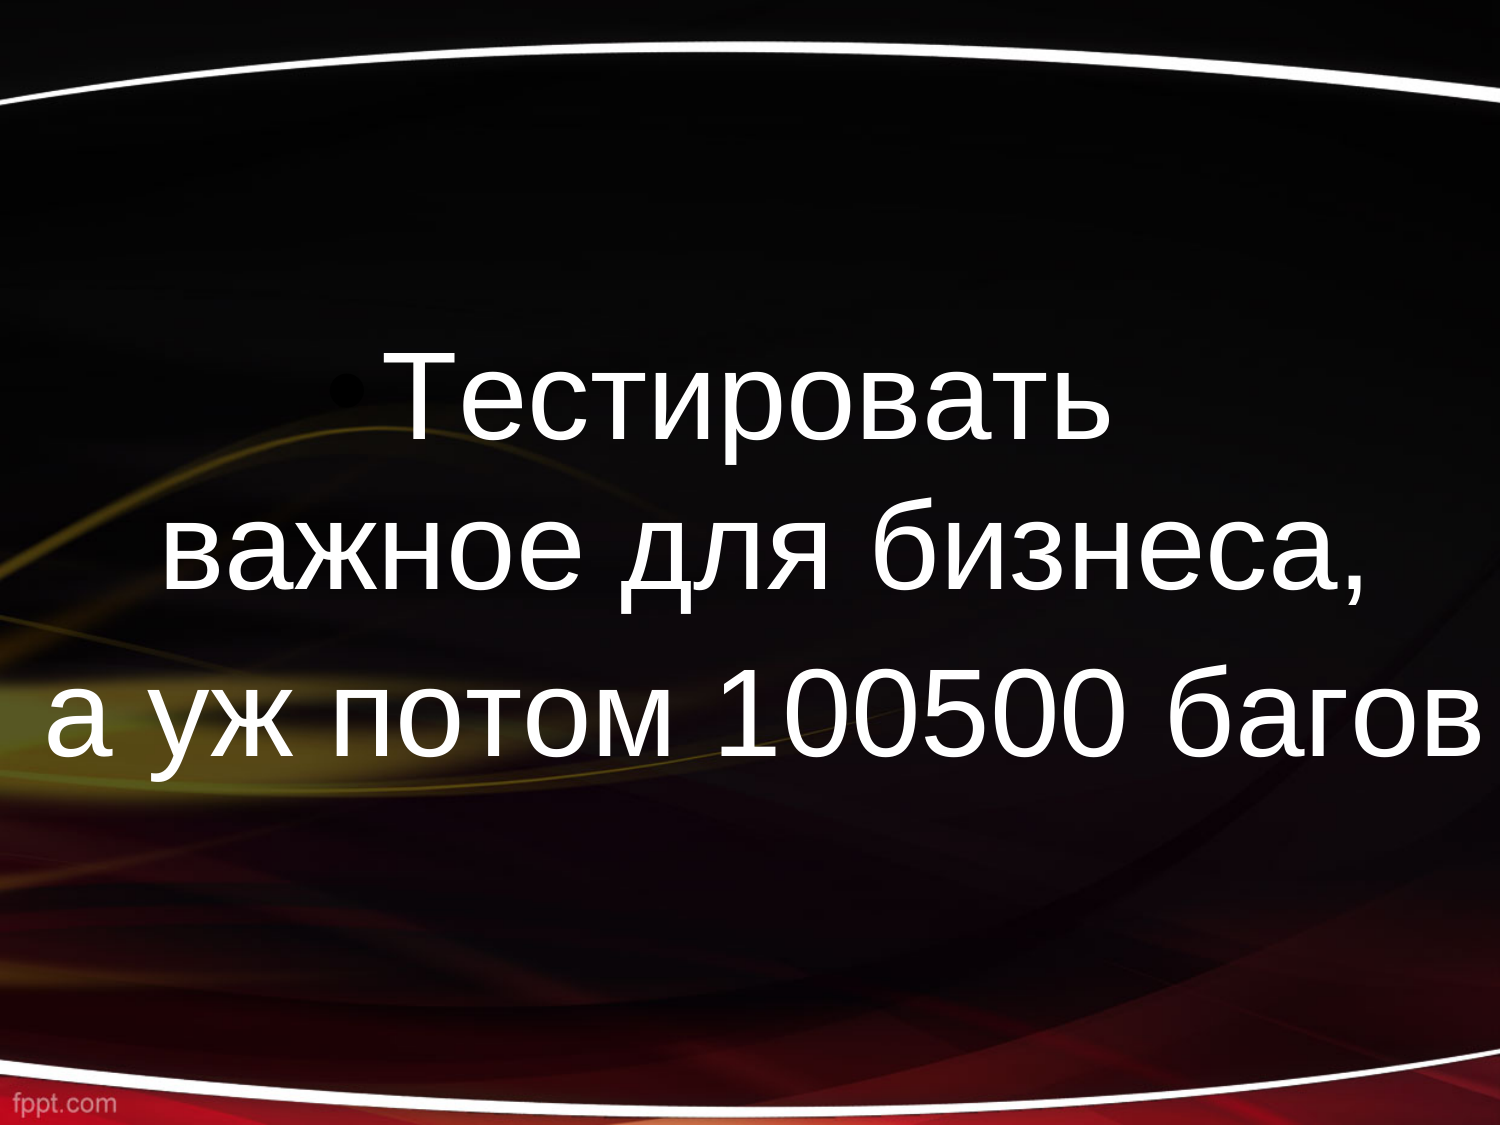

# Тестировать важное для бизнеса,
а уж потом 100500 багов